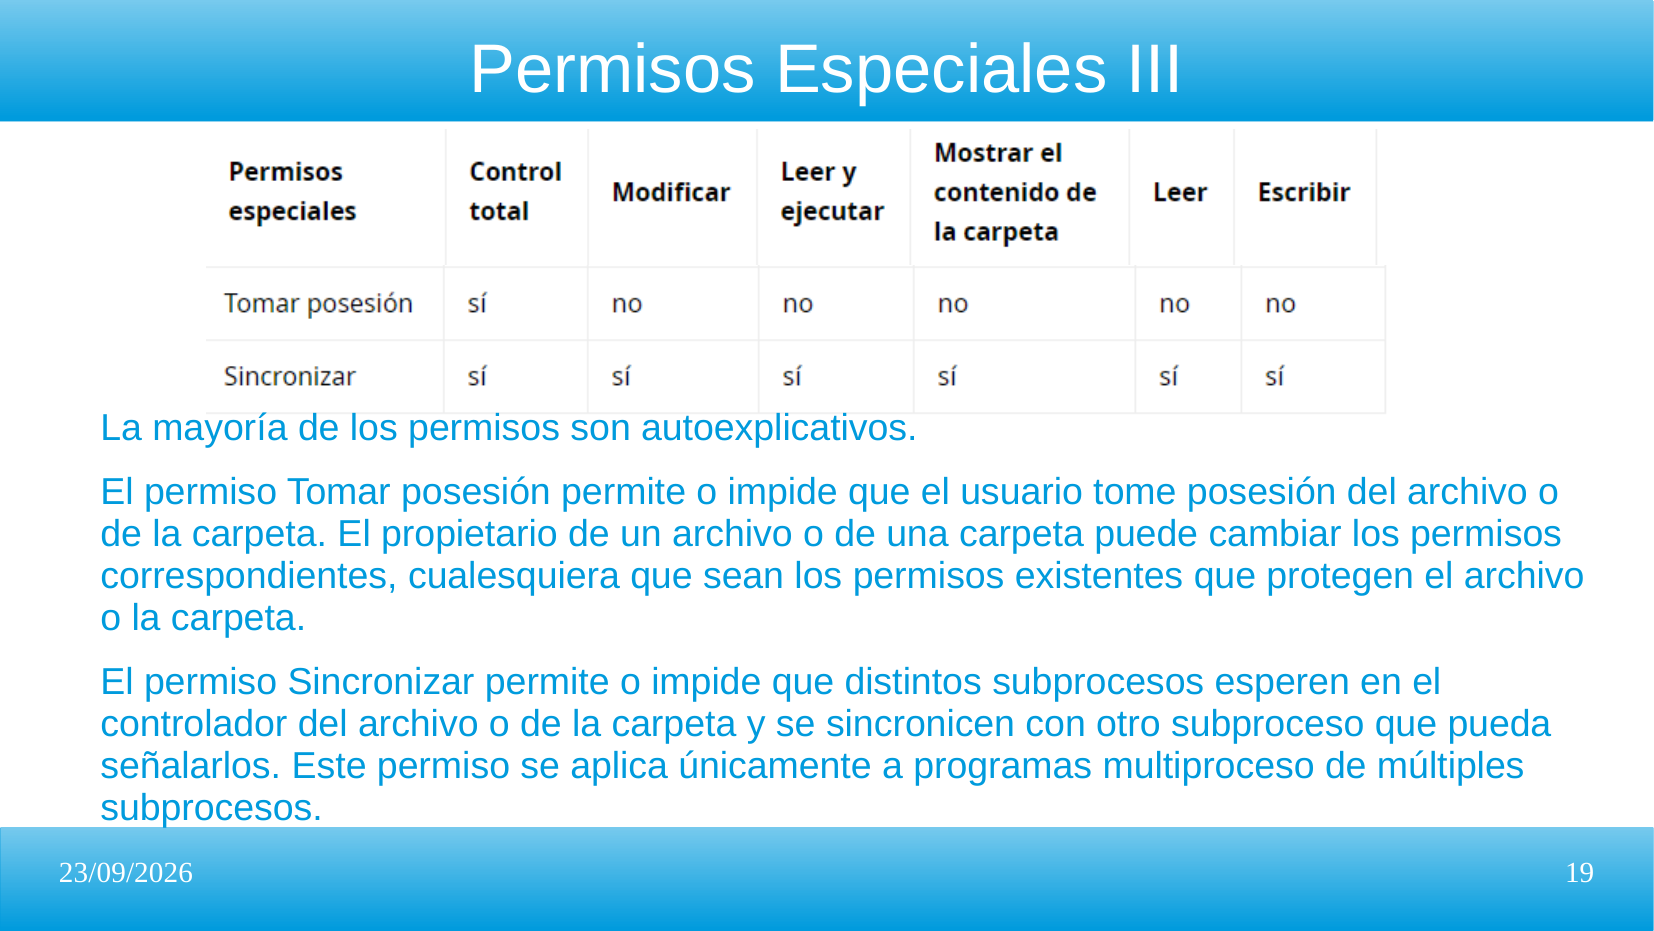

# Permisos Especiales III
La mayoría de los permisos son autoexplicativos.
El permiso Tomar posesión permite o impide que el usuario tome posesión del archivo o de la carpeta. El propietario de un archivo o de una carpeta puede cambiar los permisos correspondientes, cualesquiera que sean los permisos existentes que protegen el archivo o la carpeta.
El permiso Sincronizar permite o impide que distintos subprocesos esperen en el controlador del archivo o de la carpeta y se sincronicen con otro subproceso que pueda señalarlos. Este permiso se aplica únicamente a programas multiproceso de múltiples subprocesos.
19